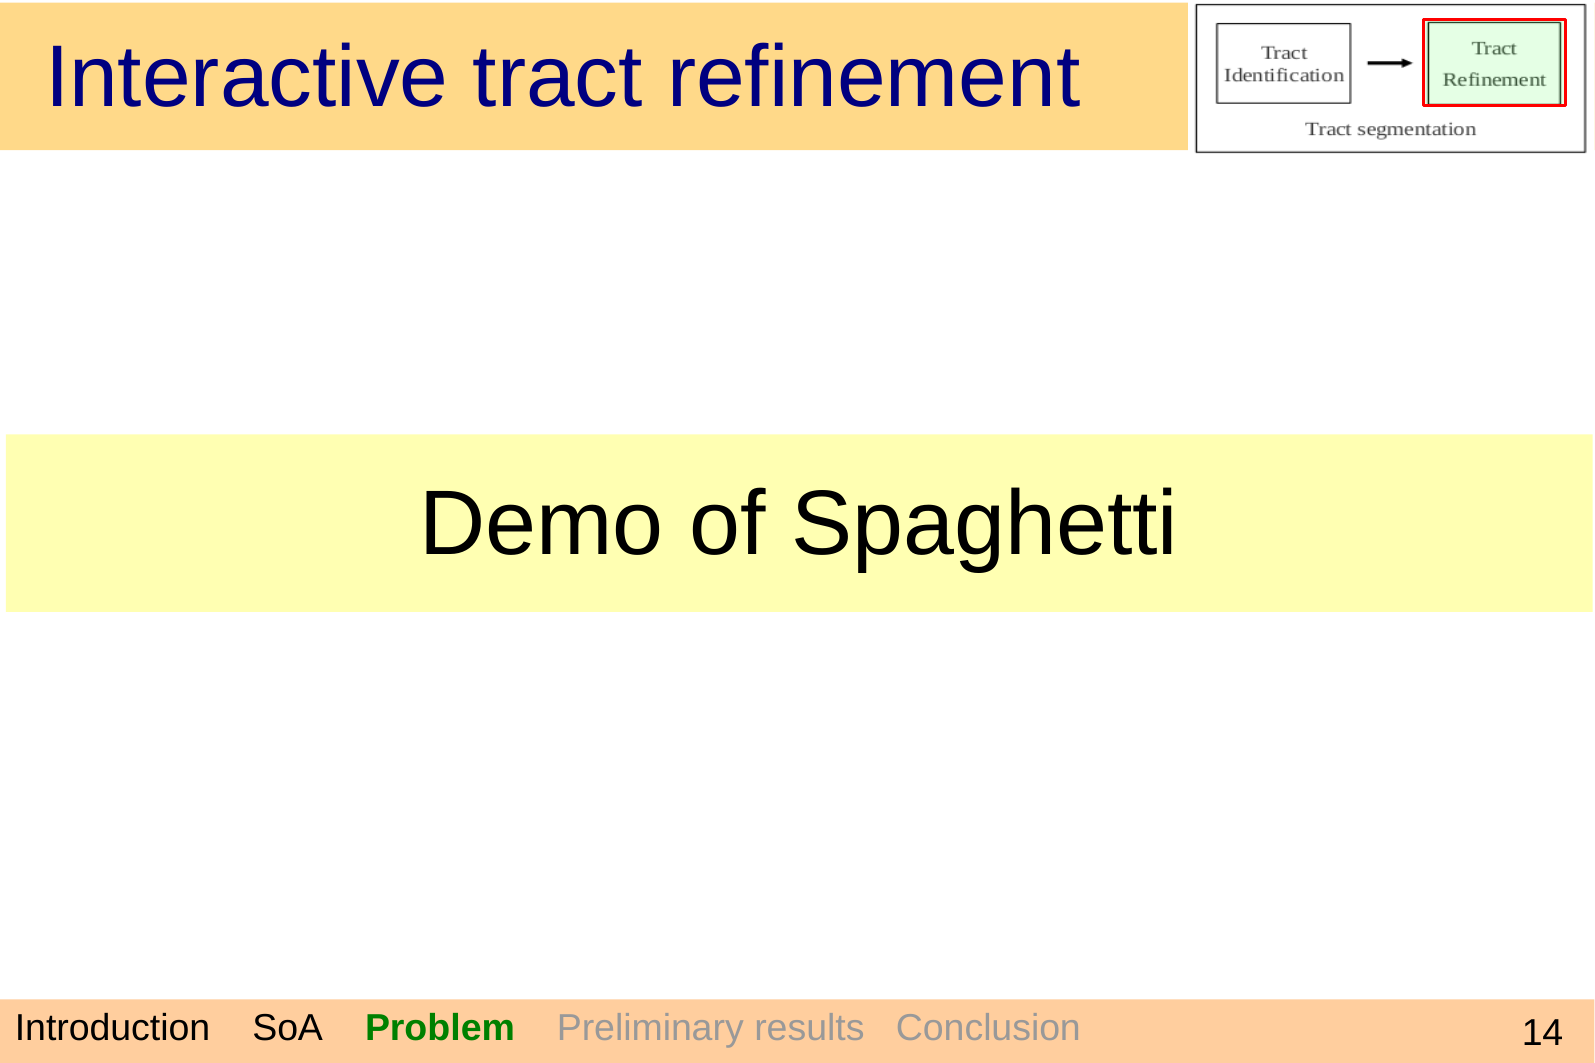

# Interactive tract refinement
Demo of Spaghetti
Introduction SoA Problem Preliminary results Conclusion